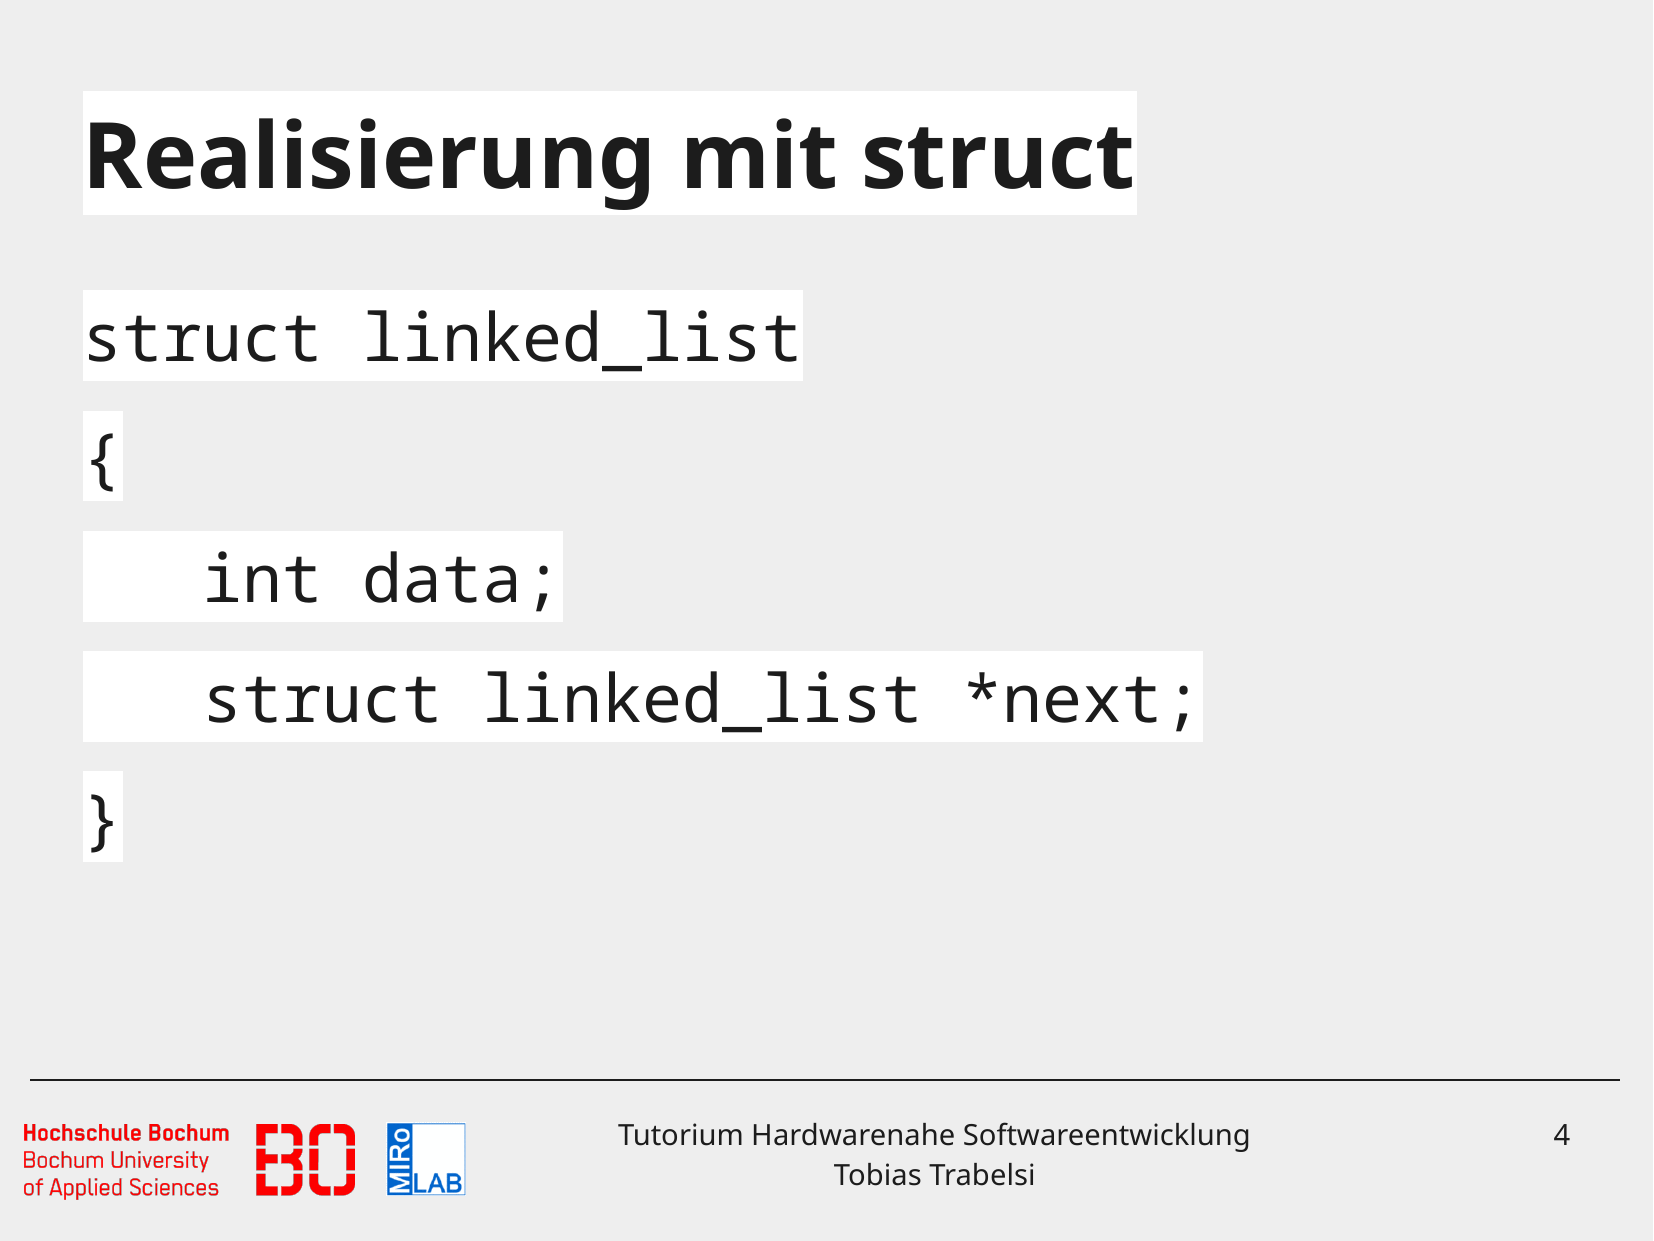

# Realisierung mit struct
struct linked_list
{
 int data;
 struct linked_list *next;
}
Vanessa Böhrk - Tutorium Hardwarenahe Softwareentwicklung
4